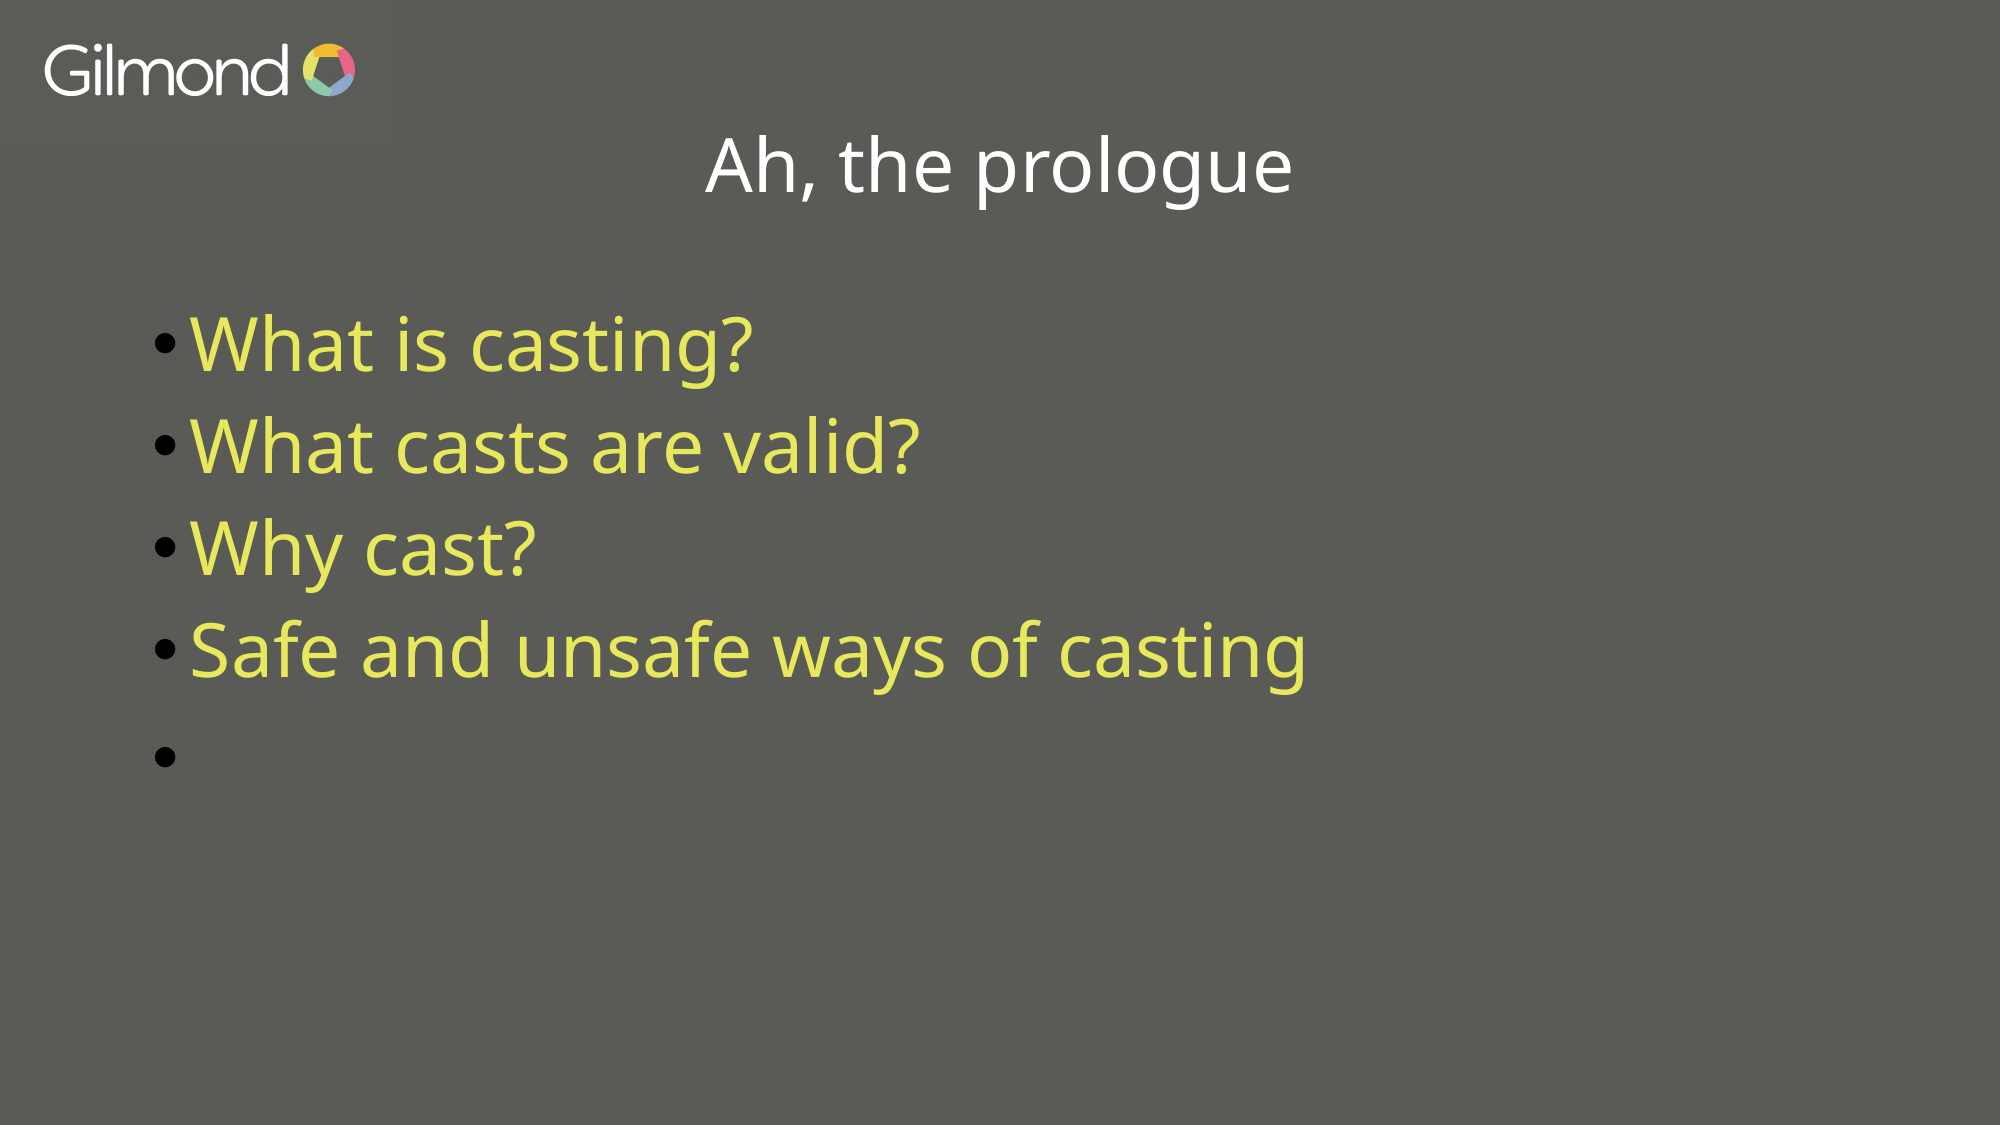

# Ah, the prologue
What is casting?
What casts are valid?
Why cast?
Safe and unsafe ways of casting